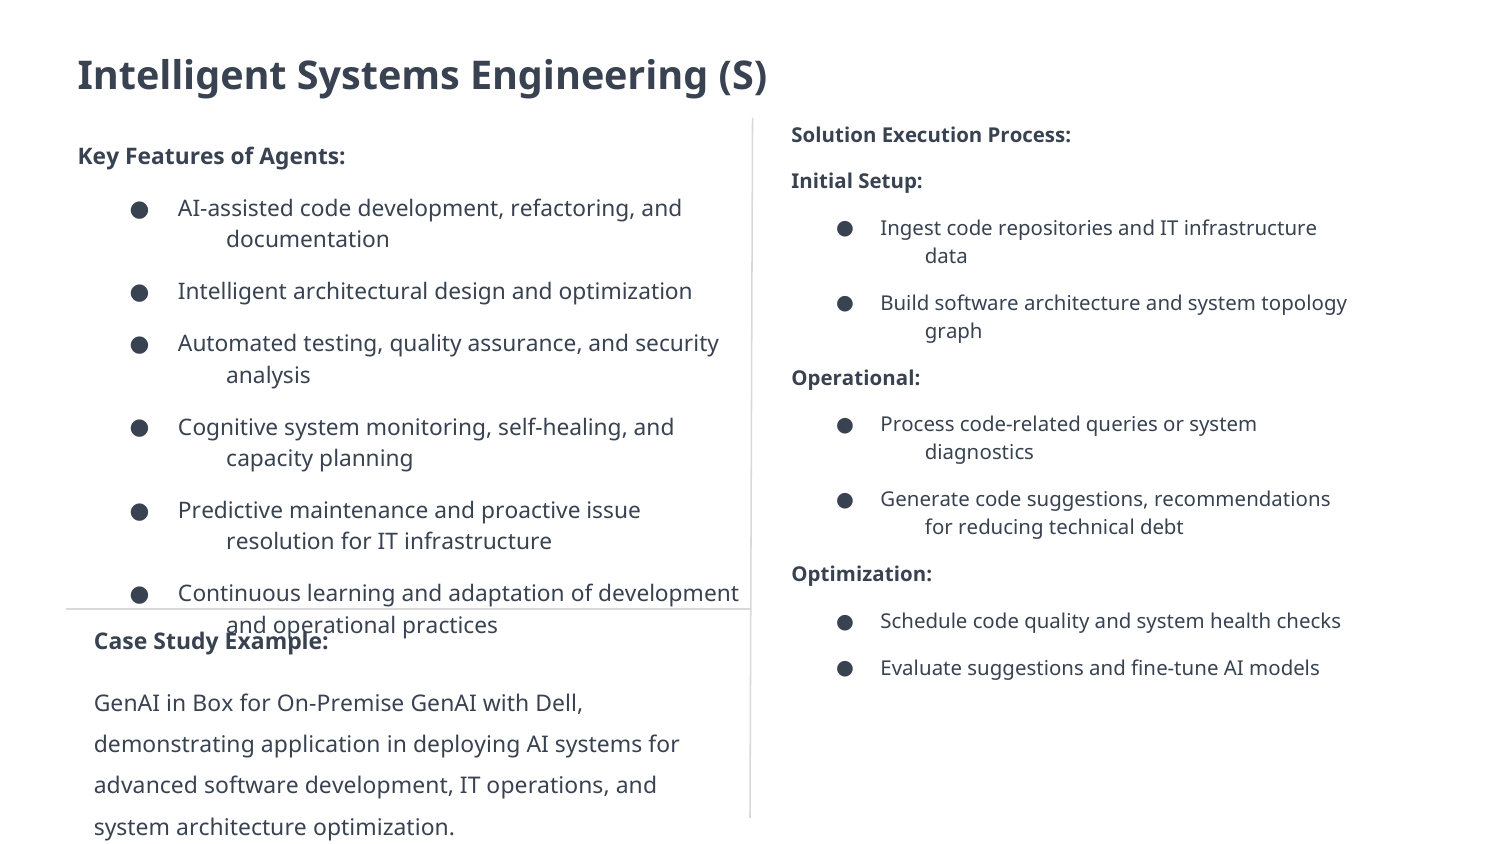

# Intelligent Systems Engineering (S)
Solution Execution Process:
Initial Setup:
Ingest code repositories and IT infrastructure data
Build software architecture and system topology graph
Operational:
Process code-related queries or system diagnostics
Generate code suggestions, recommendations for reducing technical debt
Optimization:
Schedule code quality and system health checks
Evaluate suggestions and fine-tune AI models
Key Features of Agents:
AI-assisted code development, refactoring, and documentation
Intelligent architectural design and optimization
Automated testing, quality assurance, and security analysis
Cognitive system monitoring, self-healing, and capacity planning
Predictive maintenance and proactive issue resolution for IT infrastructure
Continuous learning and adaptation of development and operational practices
Case Study Example:
GenAI in Box for On-Premise GenAI with Dell, demonstrating application in deploying AI systems for advanced software development, IT operations, and system architecture optimization.